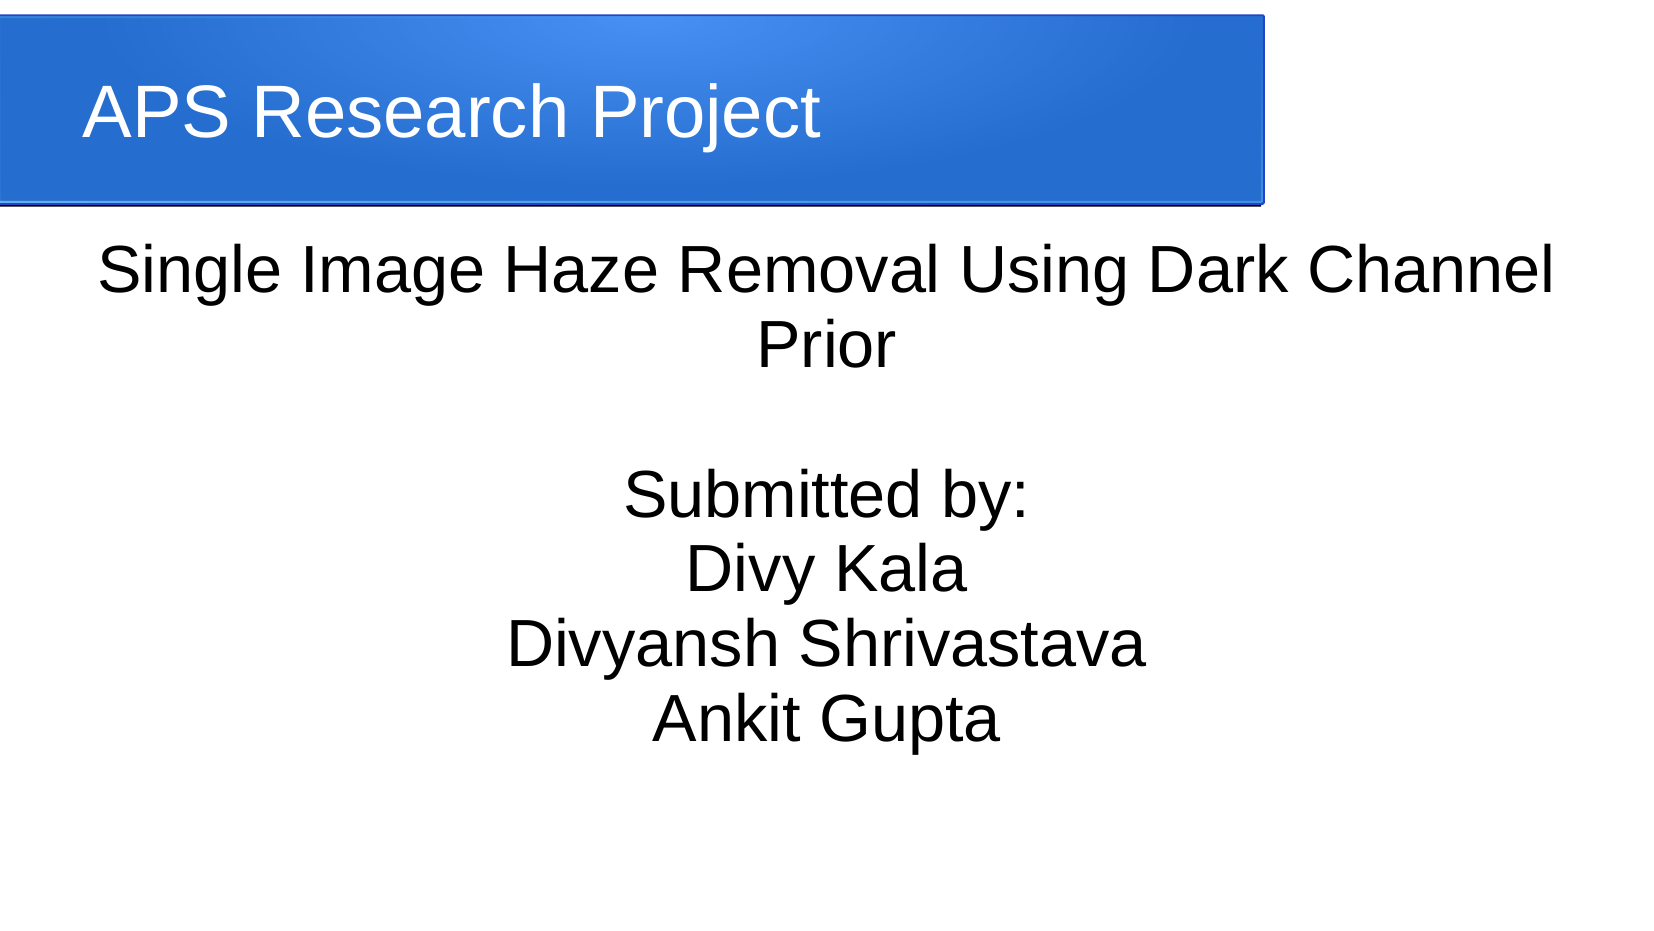

# APS Research Project
Single Image Haze Removal Using Dark Channel Prior
Submitted by:
Divy Kala
Divyansh Shrivastava
Ankit Gupta